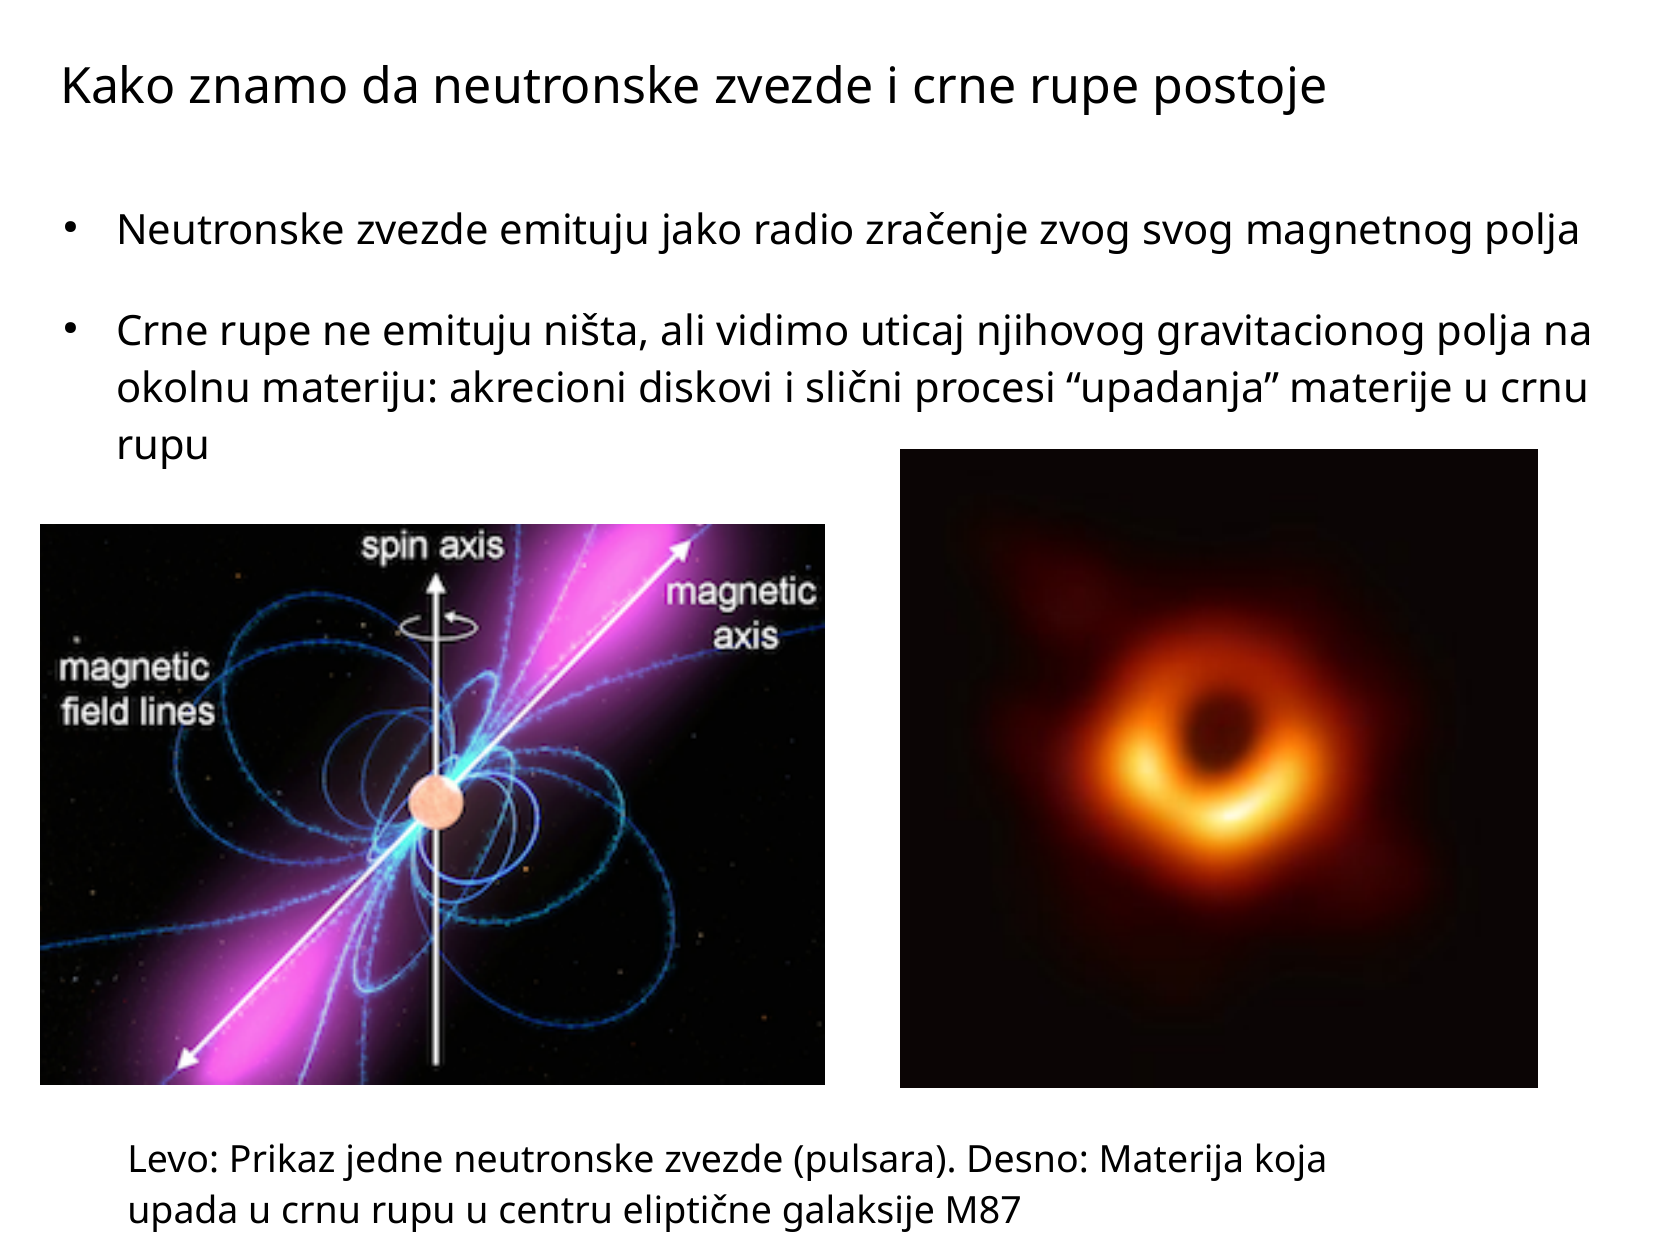

# Kako znamo da neutronske zvezde i crne rupe postoje
Neutronske zvezde emituju jako radio zračenje zvog svog magnetnog polja
Crne rupe ne emituju ništa, ali vidimo uticaj njihovog gravitacionog polja na okolnu materiju: akrecioni diskovi i slični procesi “upadanja” materije u crnu rupu
Levo: Prikaz jedne neutronske zvezde (pulsara). Desno: Materija koja upada u crnu rupu u centru eliptične galaksije M87